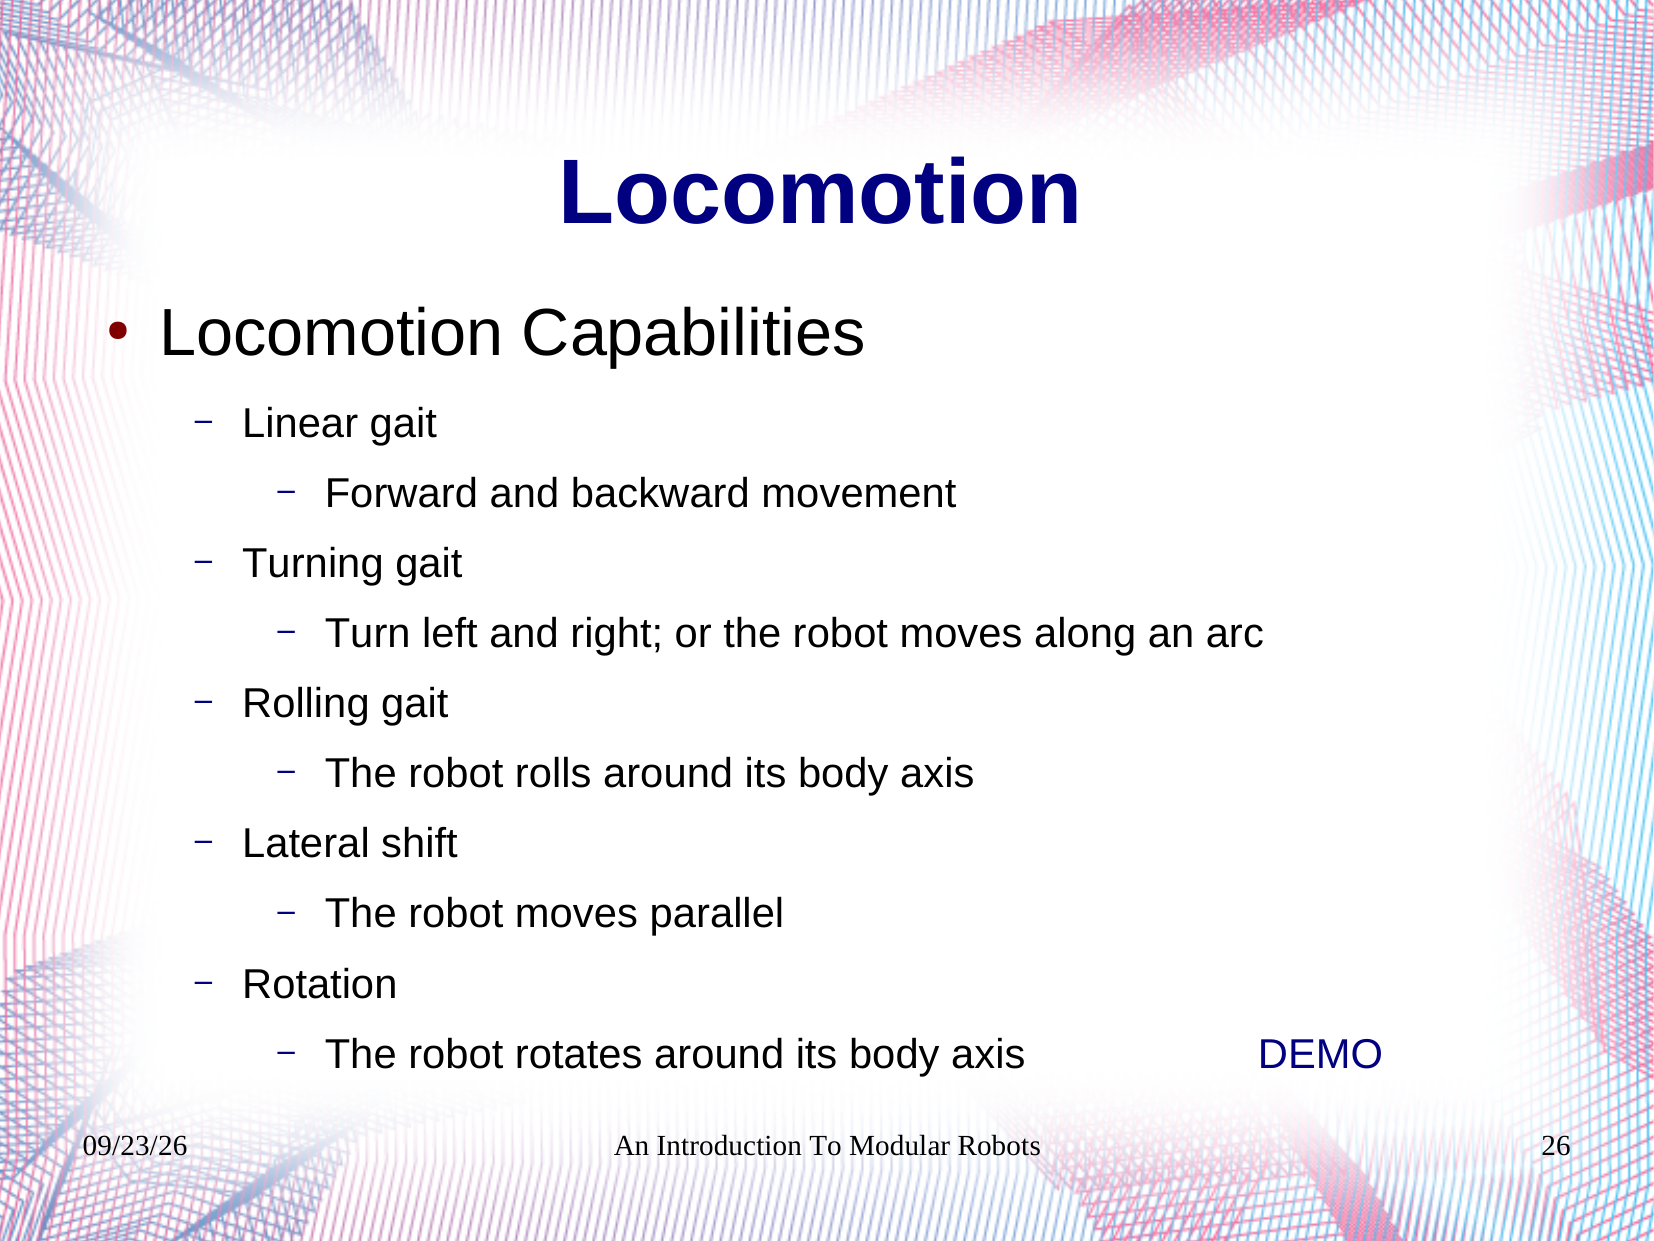

# Locomotion
Locomotion Capabilities
Linear gait
Forward and backward movement
Turning gait
Turn left and right; or the robot moves along an arc
Rolling gait
The robot rolls around its body axis
Lateral shift
The robot moves parallel
Rotation
The robot rotates around its body axis				DEMO
An Introduction To Modular Robots
26